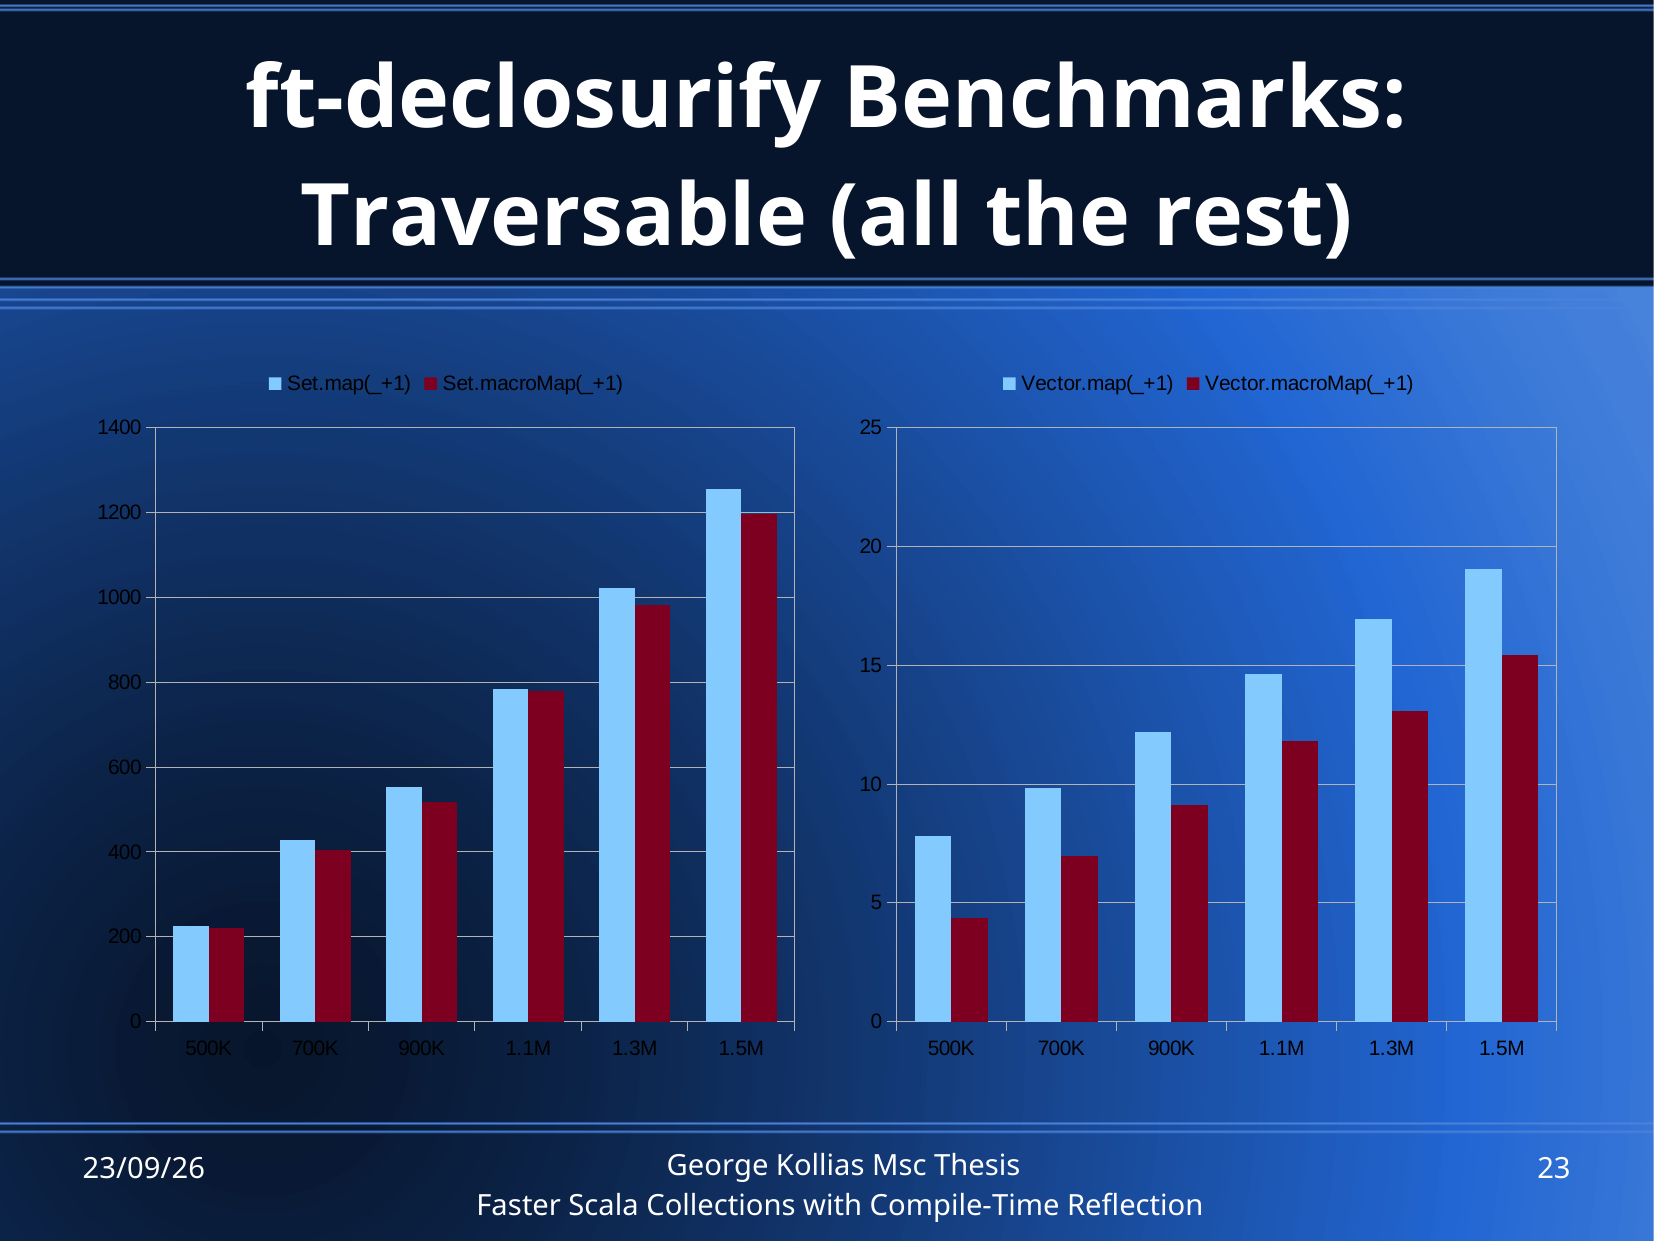

# ft-declosurify Benchmarks: Traversable (all the rest)
### Chart
| Category | Set.map(_+1) | Set.macroMap(_+1) |
|---|---|---|
| 500K | 225.10970228 | 221.49879936 |
| 700K | 428.7541246 | 404.7653434 |
| 900K | 552.35796532 | 517.19702788 |
| 1.1M | 783.19123436 | 780.33681368 |
| 1.3M | 1021.149488 | 980.57370804 |
| 1.5M | 1256.03854812 | 1196.13017984 |
### Chart
| Category | Vector.map(_+1) | Vector.macroMap(_+1) |
|---|---|---|
| 500K | 7.79893596 | 4.3560588 |
| 700K | 9.82132696 | 6.97072312 |
| 900K | 12.20604608 | 9.13849436 |
| 1.1M | 14.64306696 | 11.80052392 |
| 1.3M | 16.92755692 | 13.05200056 |
| 1.5M | 19.05916 | 15.4338116 |
23